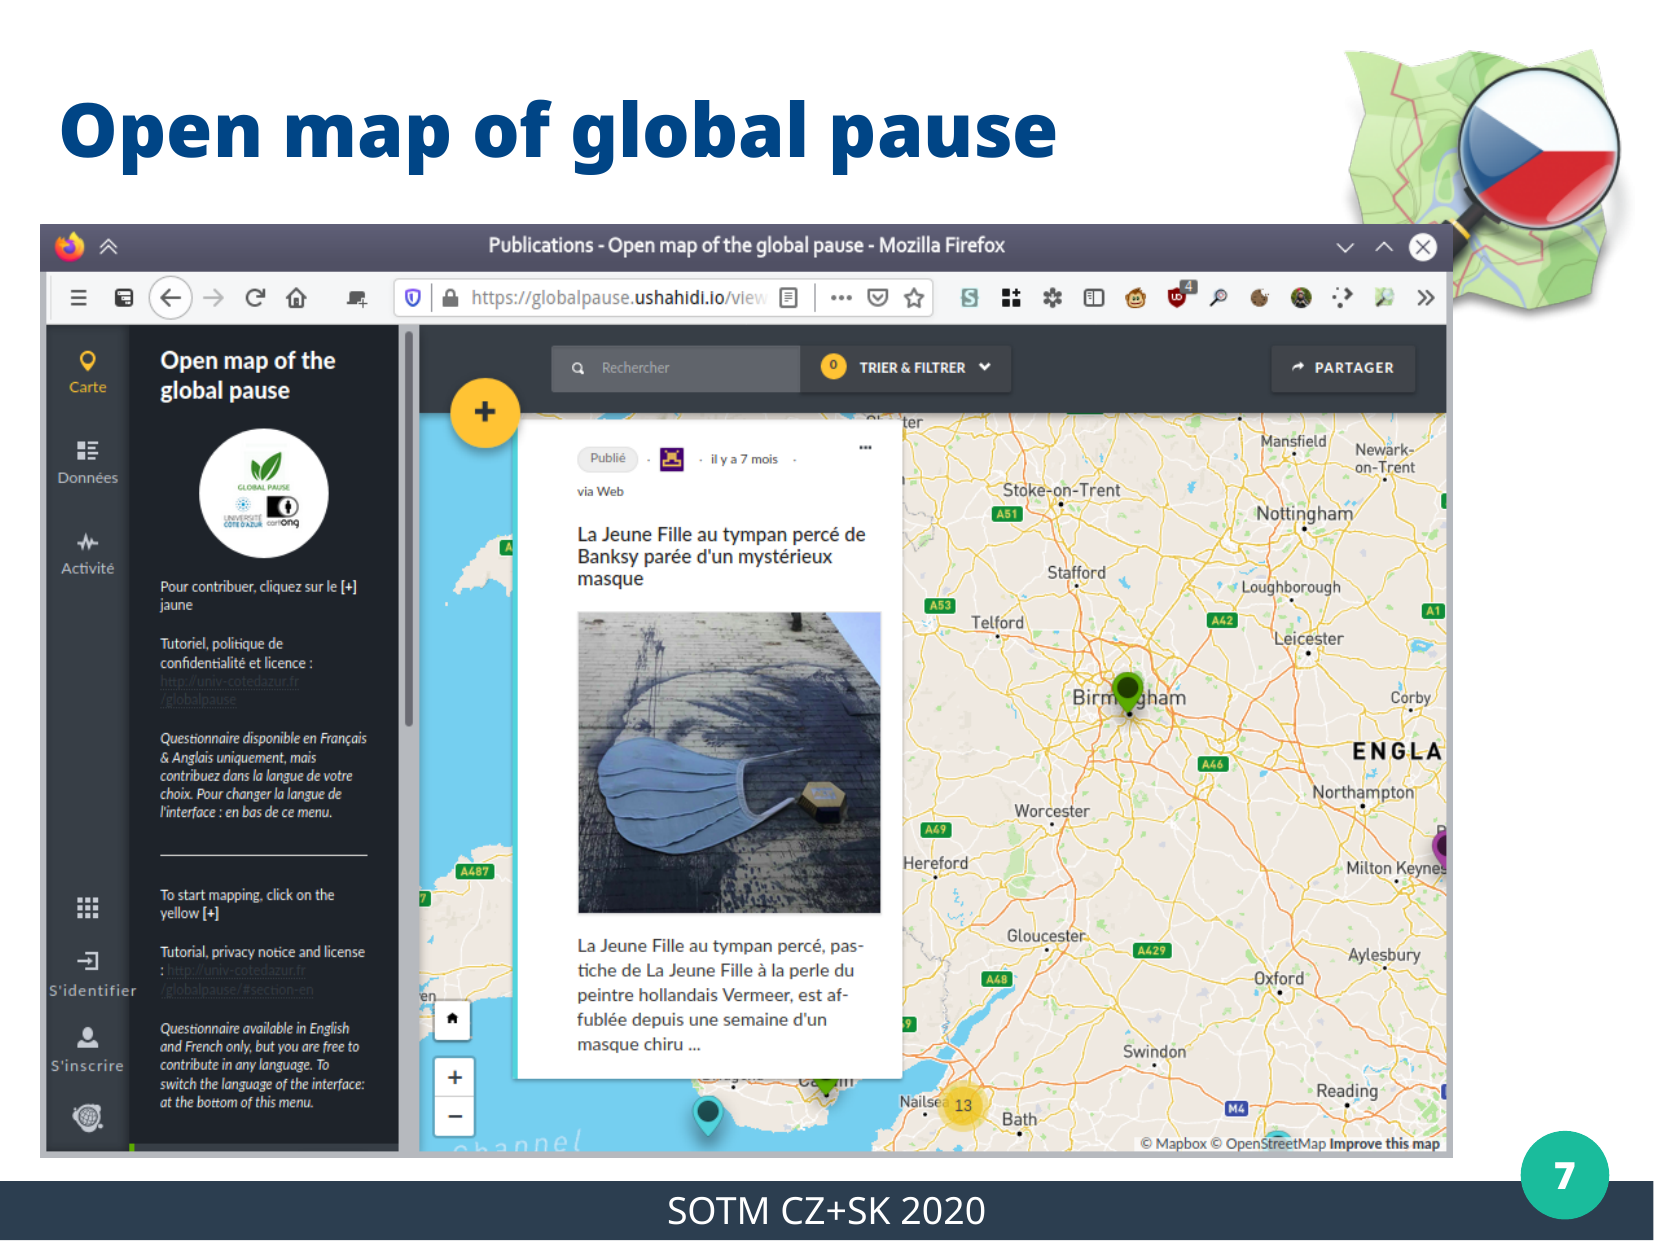

# Open map of global pause
7
SOTM CZ+SK 2020